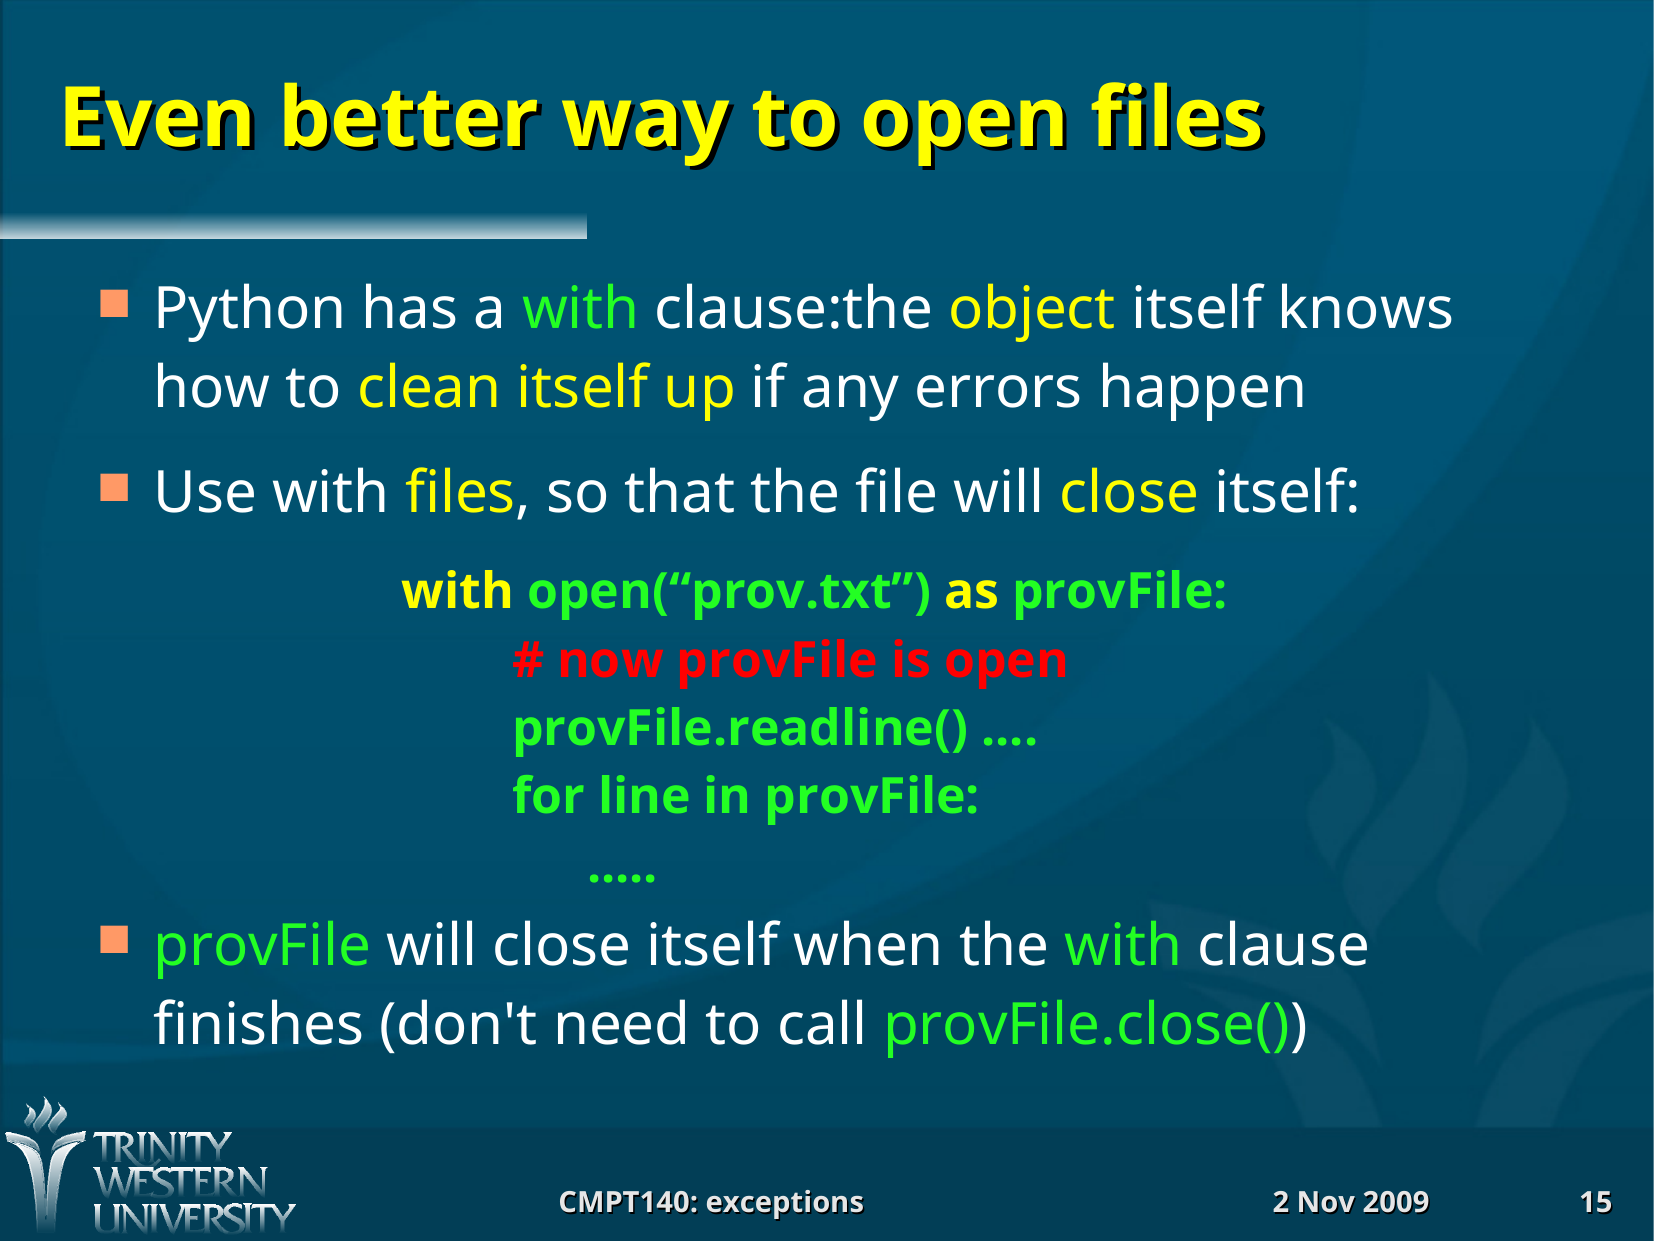

# Even better way to open files
Python has a with clause:the object itself knows how to clean itself up if any errors happen
Use with files, so that the file will close itself:
with open(“prov.txt”) as provFile:
	# now provFile is open
	provFile.readline() ....
	for line in provFile:
		.....
provFile will close itself when the with clause finishes (don't need to call provFile.close())
CMPT140: exceptions
2 Nov 2009
15